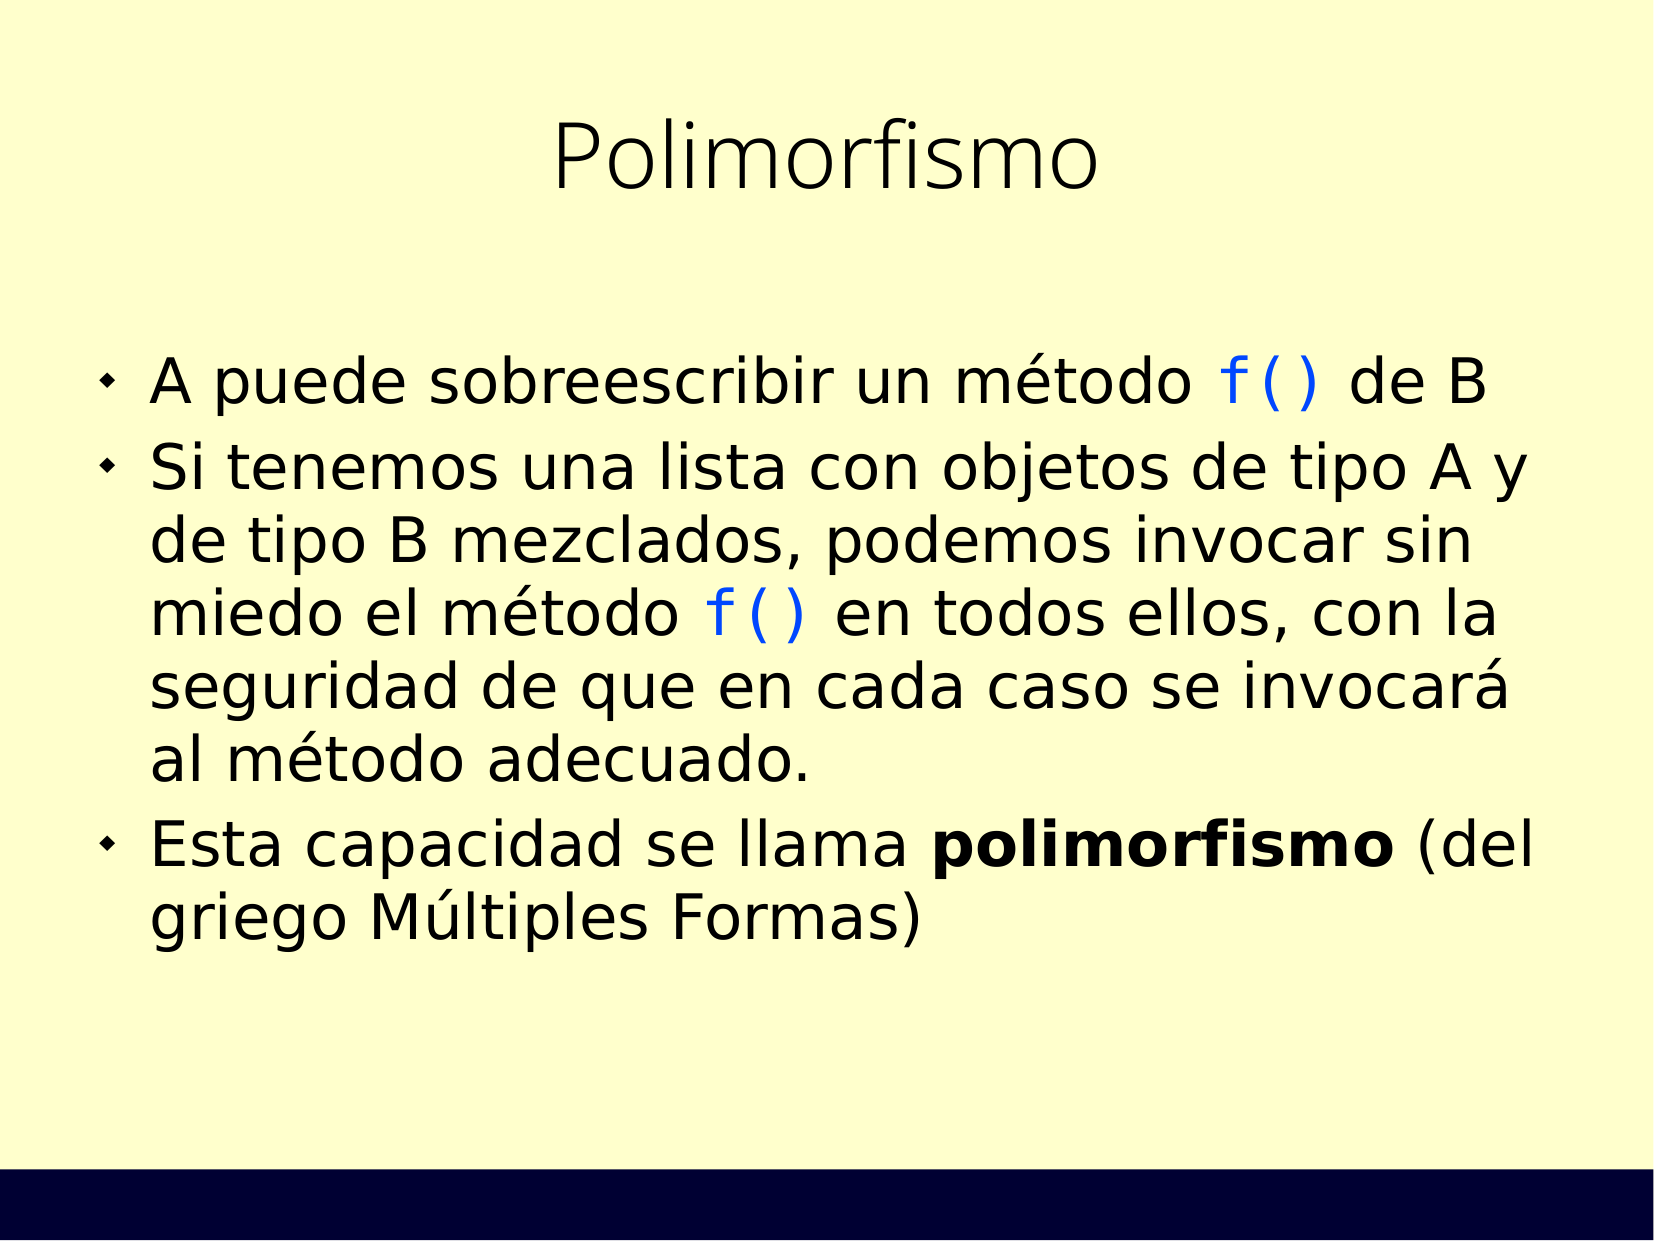

# Polimorfismo
A puede sobreescribir un método f() de B
Si tenemos una lista con objetos de tipo A y de tipo B mezclados, podemos invocar sin miedo el método f() en todos ellos, con la seguridad de que en cada caso se invocará al método adecuado.
Esta capacidad se llama polimorfismo (del griego Múltiples Formas)